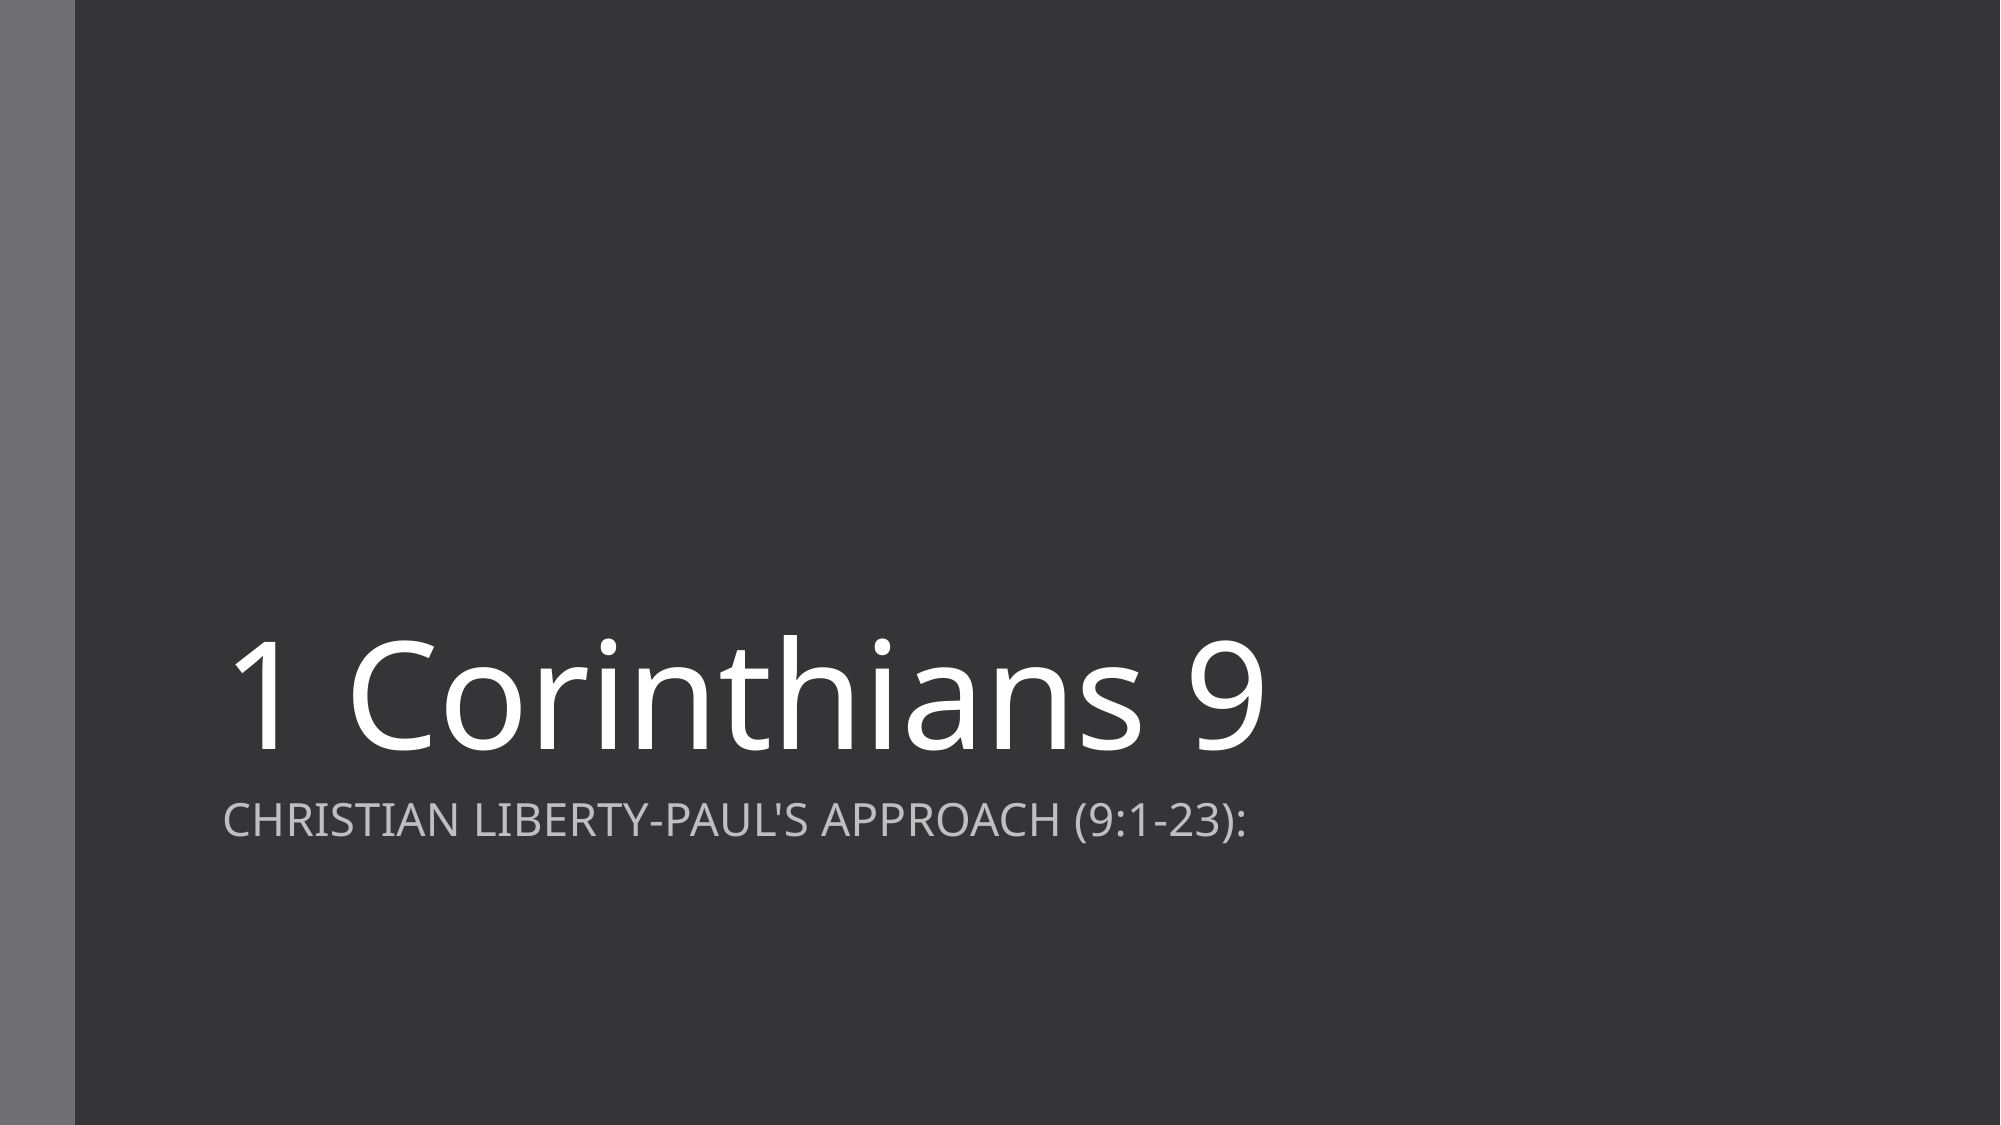

# 1 Corinthians 9
CHRISTIAN LIBERTY-PAUL'S APPROACH (9:1-23):